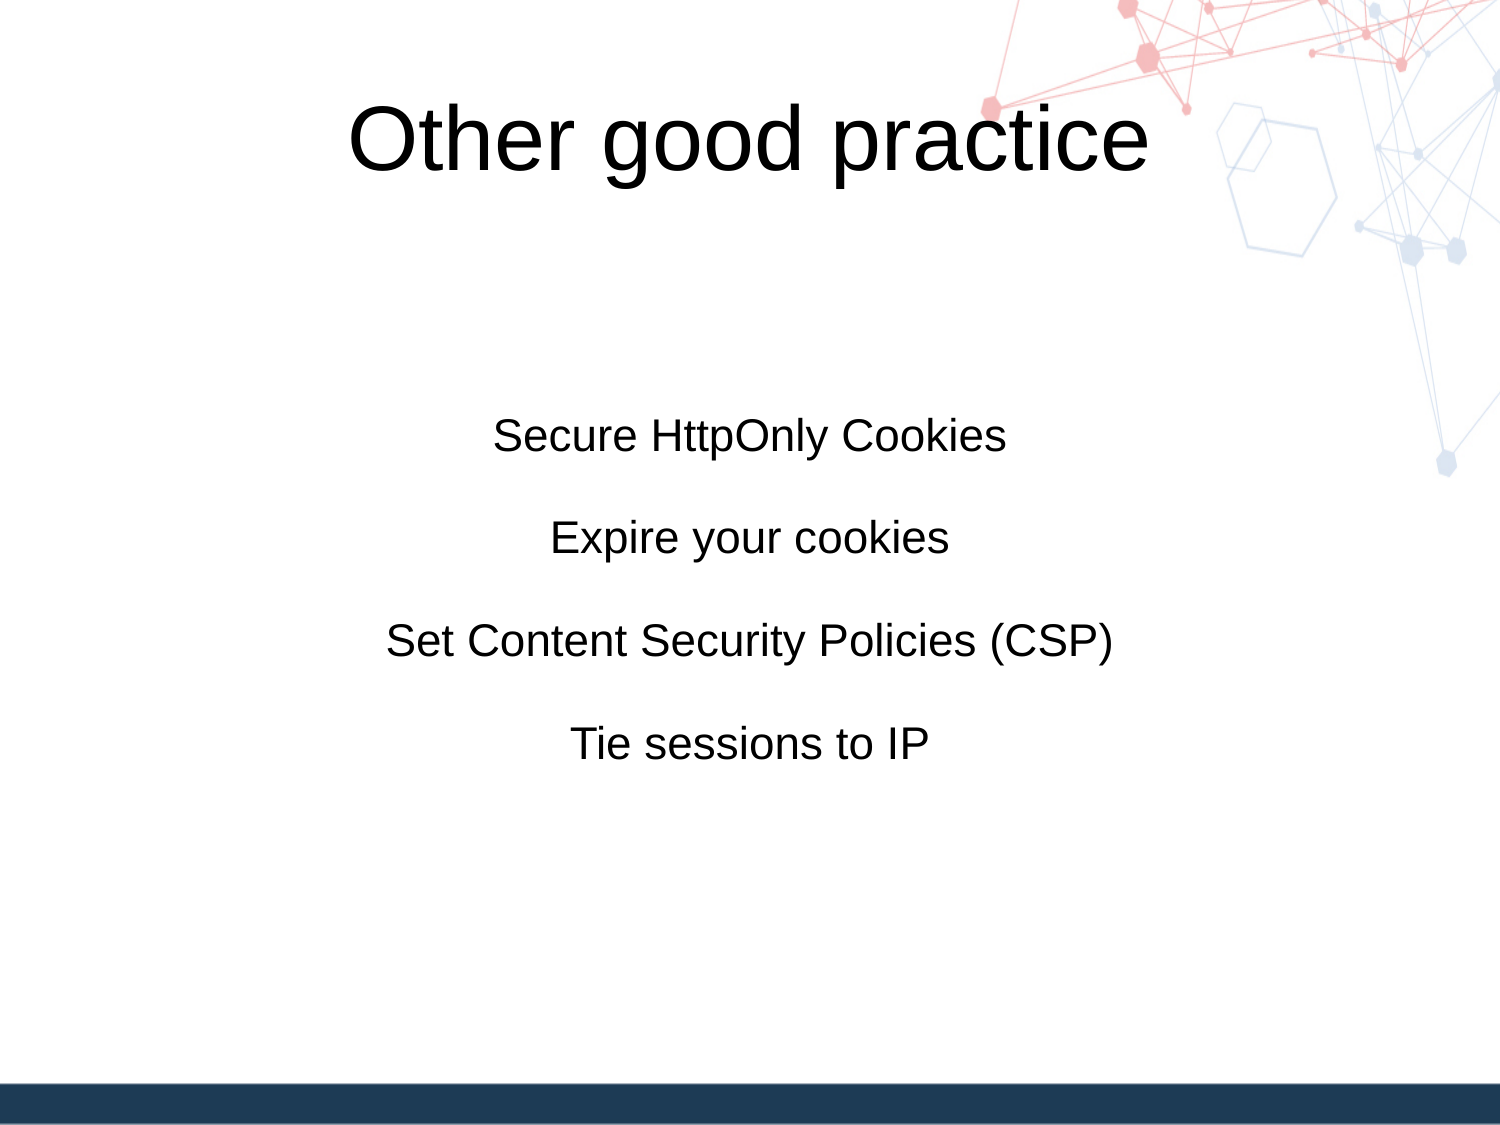

# Other good practice
Secure HttpOnly Cookies
Expire your cookies
Set Content Security Policies (CSP)
Tie sessions to IP